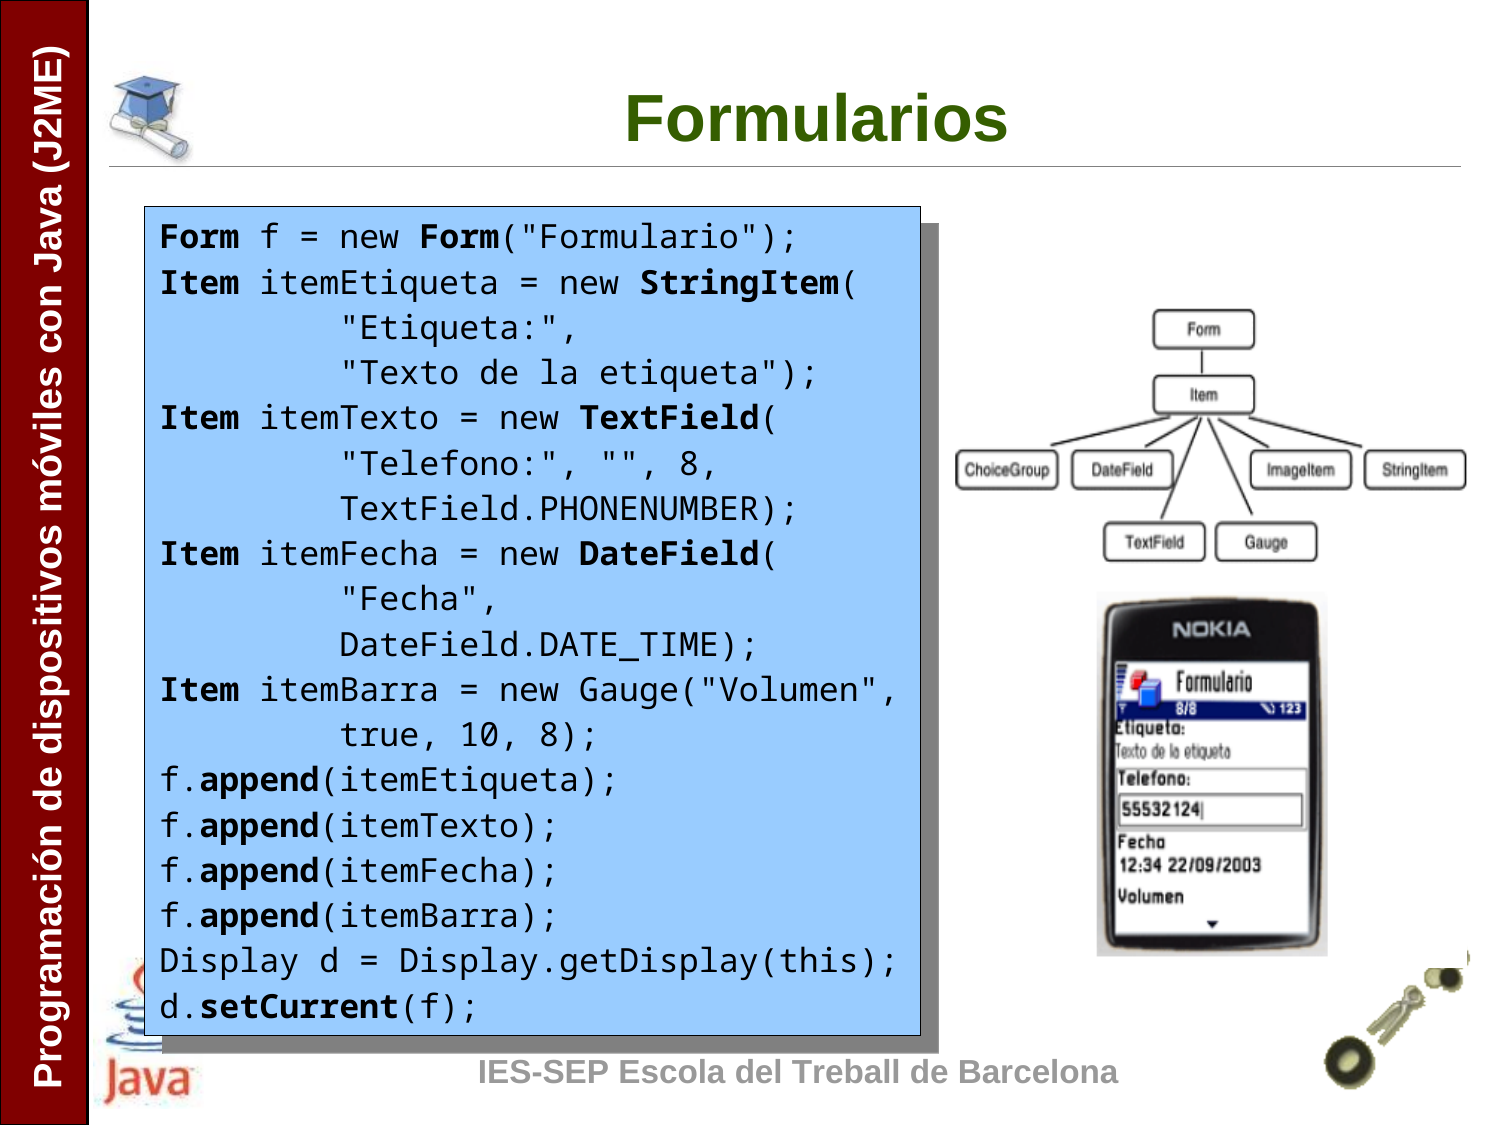

# Formularios
Form f = new Form("Formulario");
Item itemEtiqueta = new StringItem(
 "Etiqueta:",
 "Texto de la etiqueta");
Item itemTexto = new TextField(
 "Telefono:", "", 8,
 TextField.PHONENUMBER);
Item itemFecha = new DateField(
 "Fecha",
 DateField.DATE_TIME);
Item itemBarra = new Gauge("Volumen",
 true, 10, 8);
f.append(itemEtiqueta);
f.append(itemTexto);
f.append(itemFecha);
f.append(itemBarra);
Display d = Display.getDisplay(this);
d.setCurrent(f);